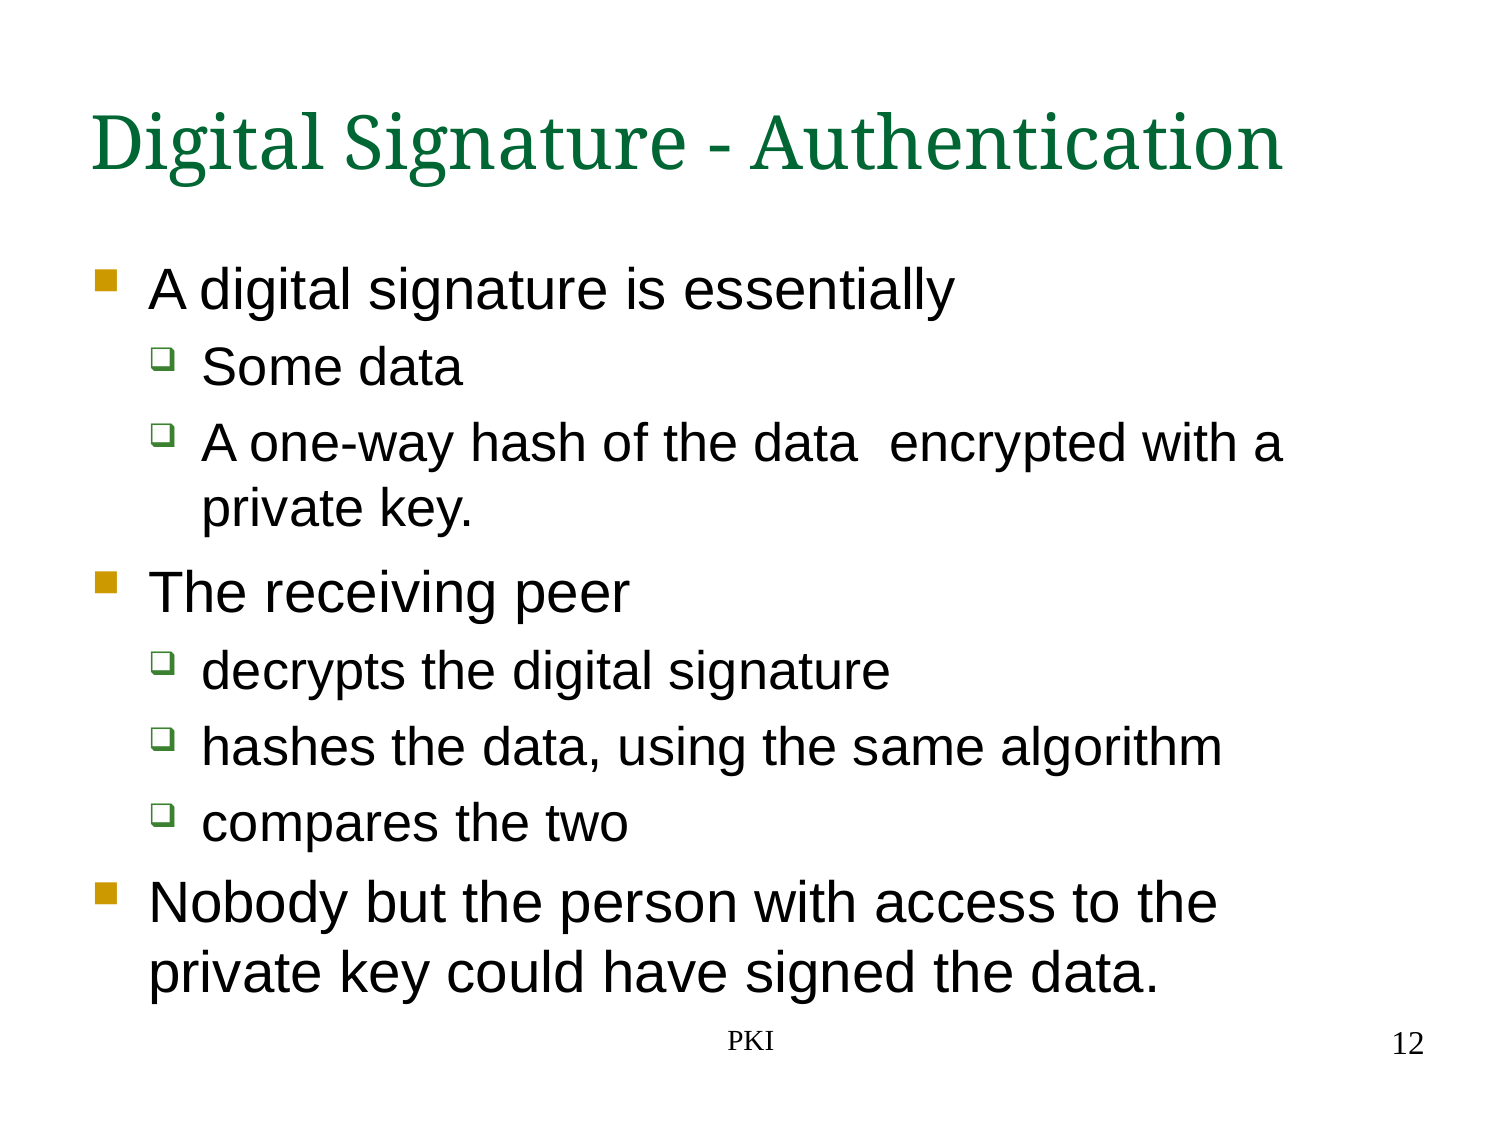

# Digital Signature - Authentication
A digital signature is essentially
Some data
A one-way hash of the data encrypted with a private key.
The receiving peer
decrypts the digital signature
hashes the data, using the same algorithm
compares the two
Nobody but the person with access to the private key could have signed the data.
PKI
12